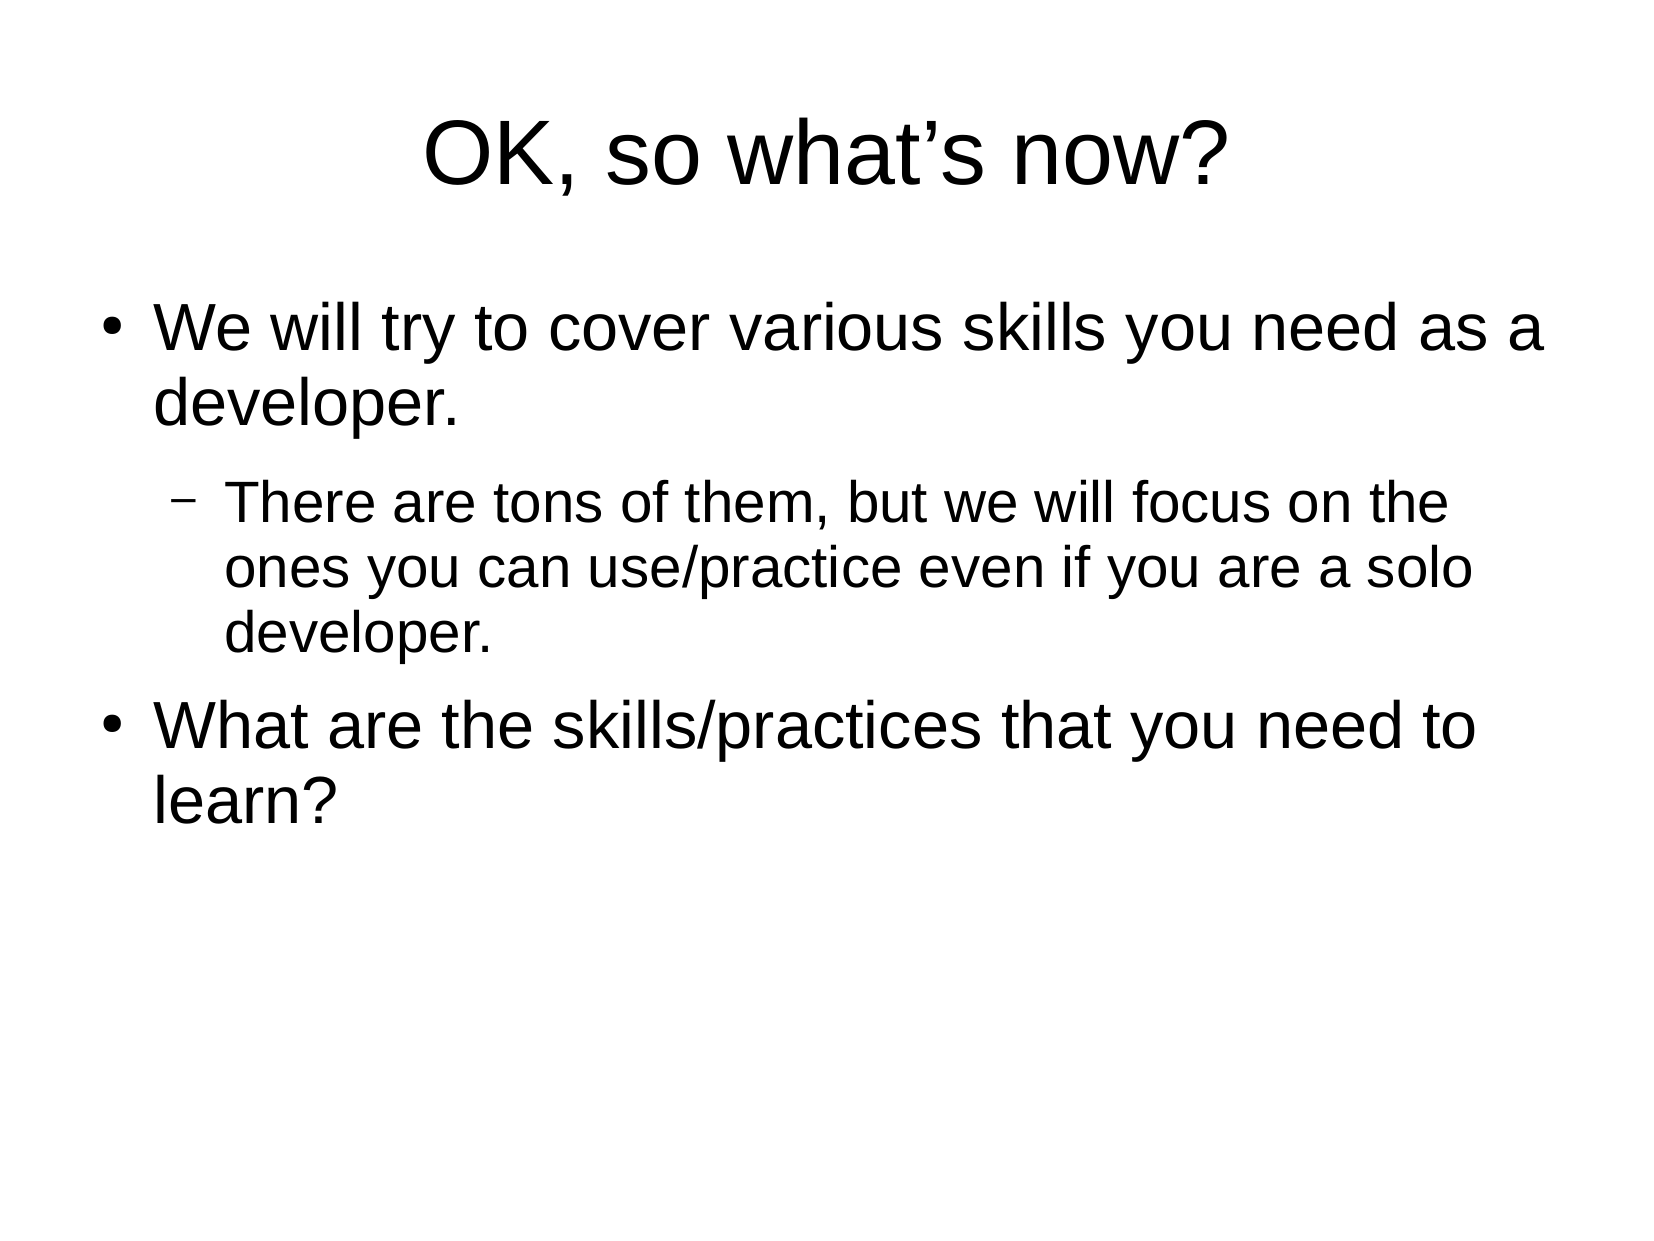

# OK, so what’s now?
We will try to cover various skills you need as a developer.
There are tons of them, but we will focus on the ones you can use/practice even if you are a solo developer.
What are the skills/practices that you need to learn?